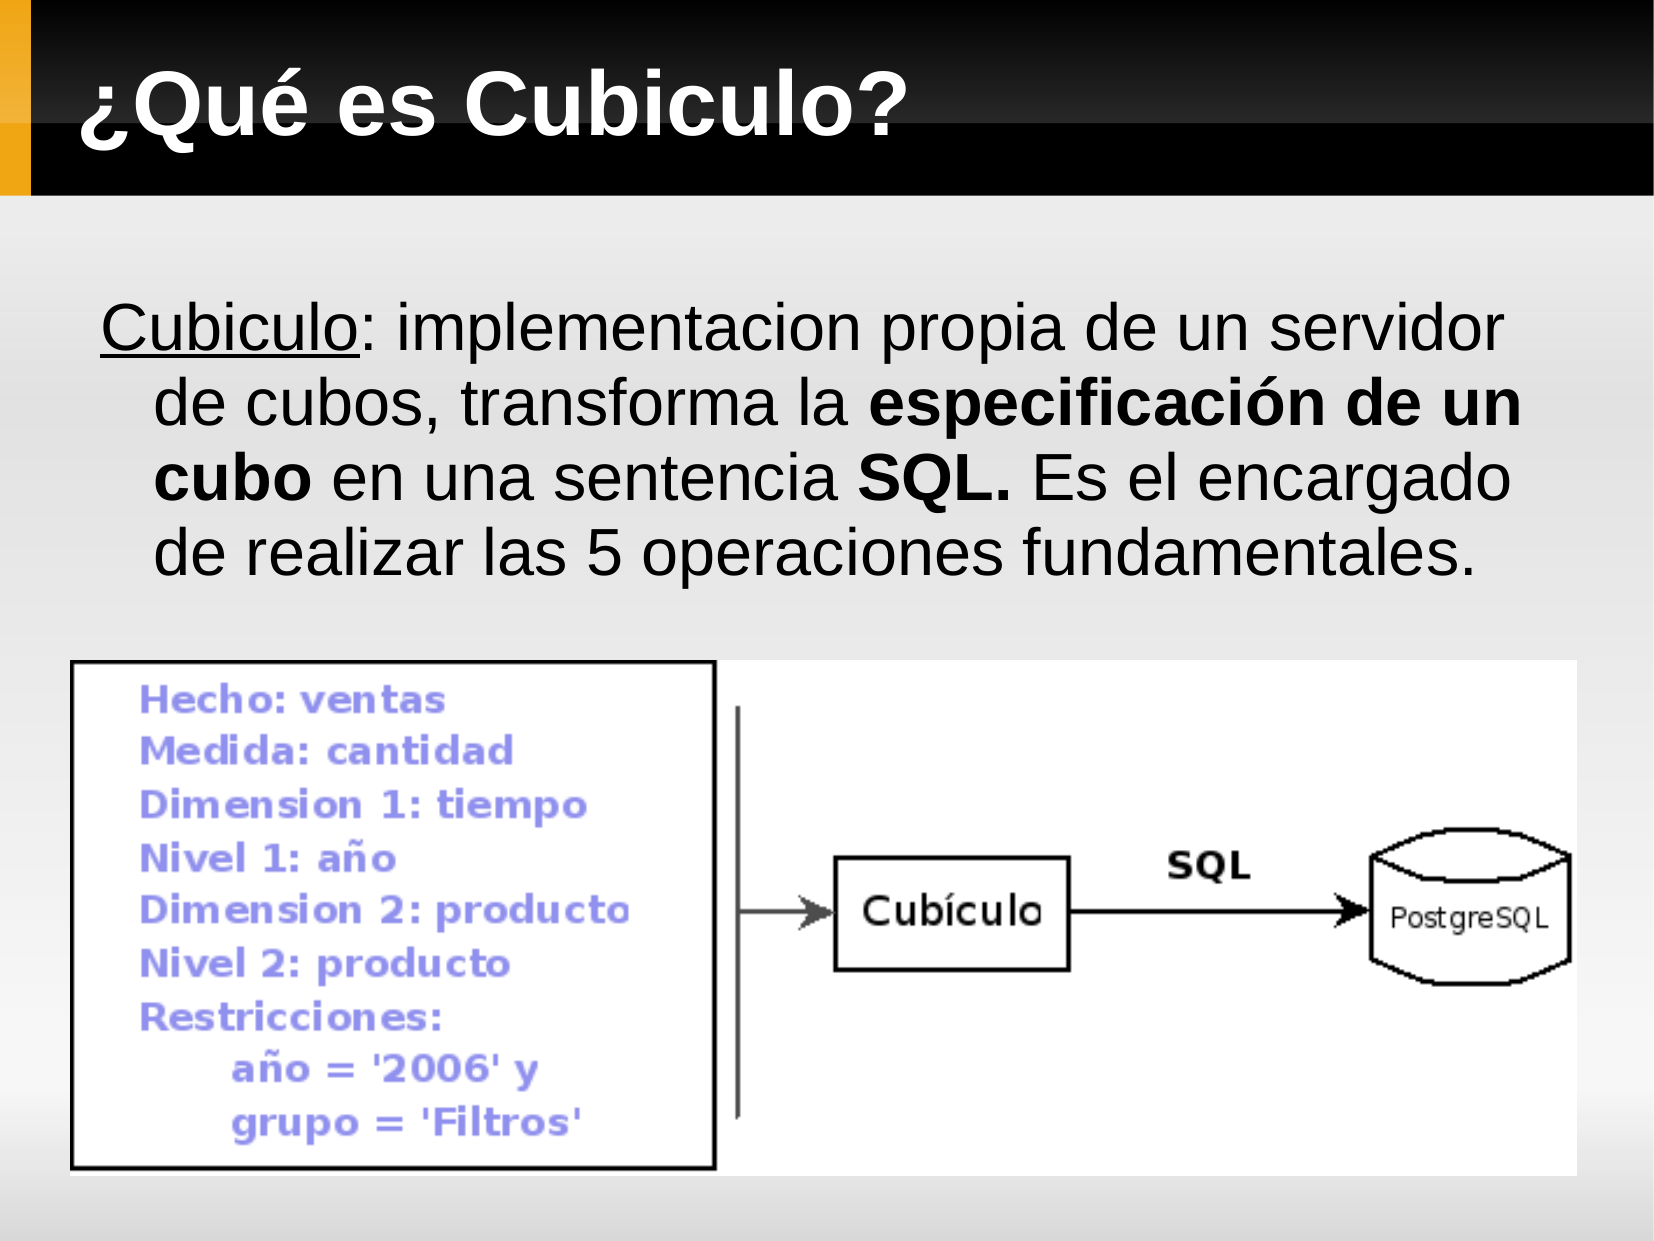

# ¿Qué es Cubiculo?
Cubiculo: implementacion propia de un servidor de cubos, transforma la especificación de un cubo en una sentencia SQL. Es el encargado de realizar las 5 operaciones fundamentales.